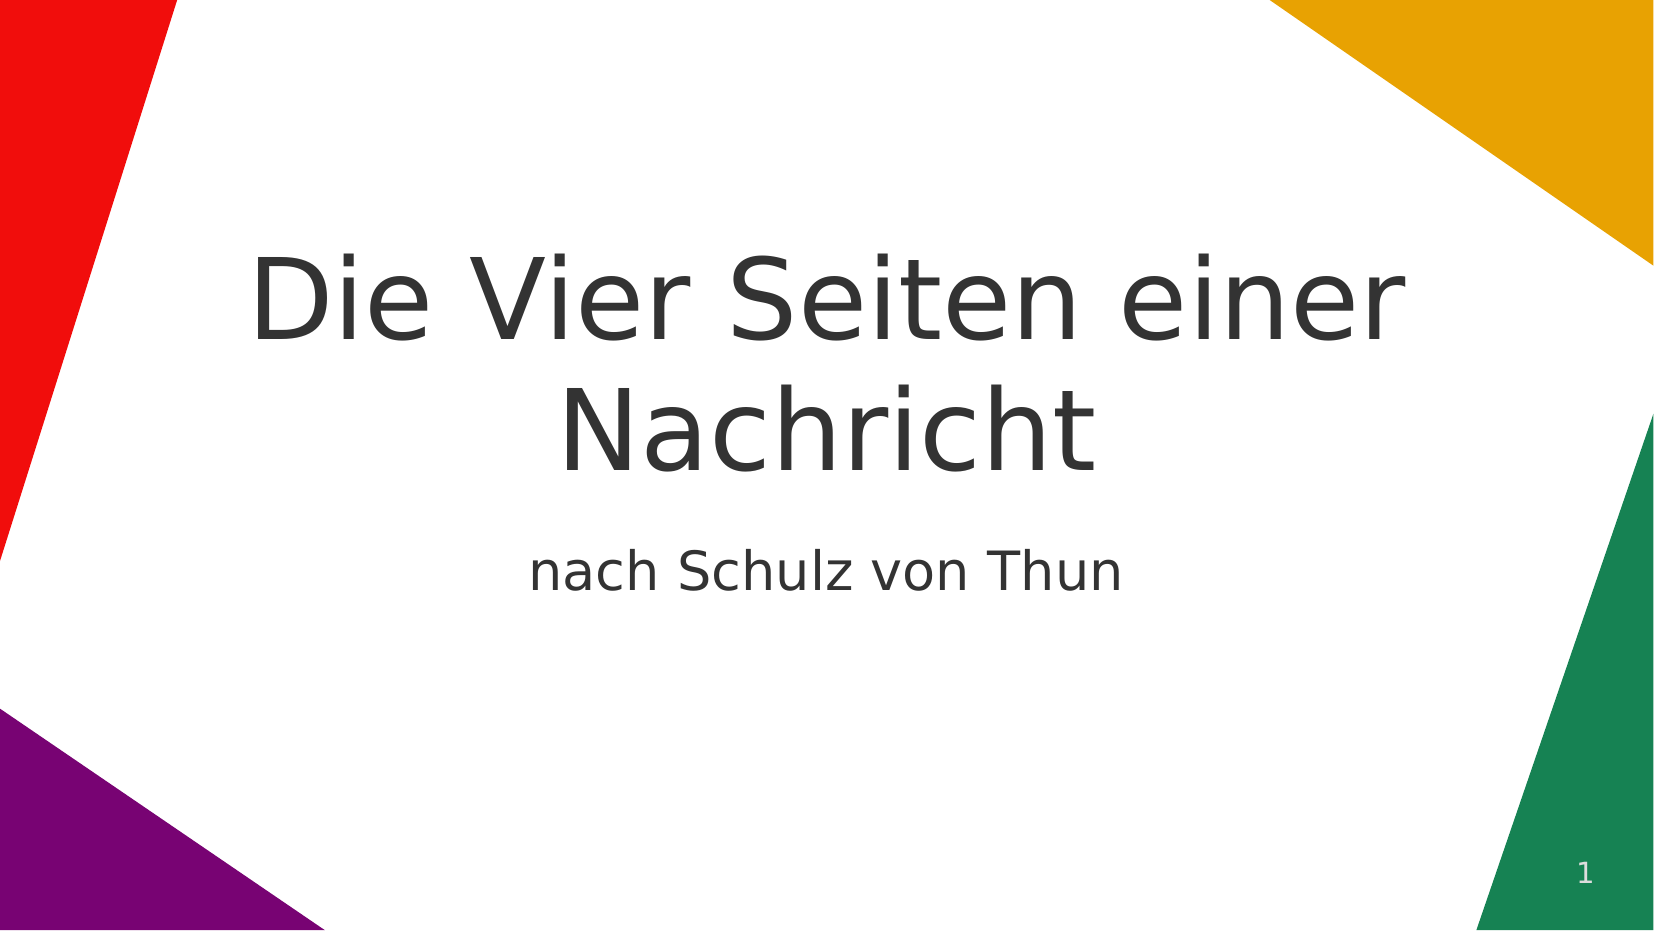

# Die Vier Seiten einer Nachricht nach Schulz von Thun
1